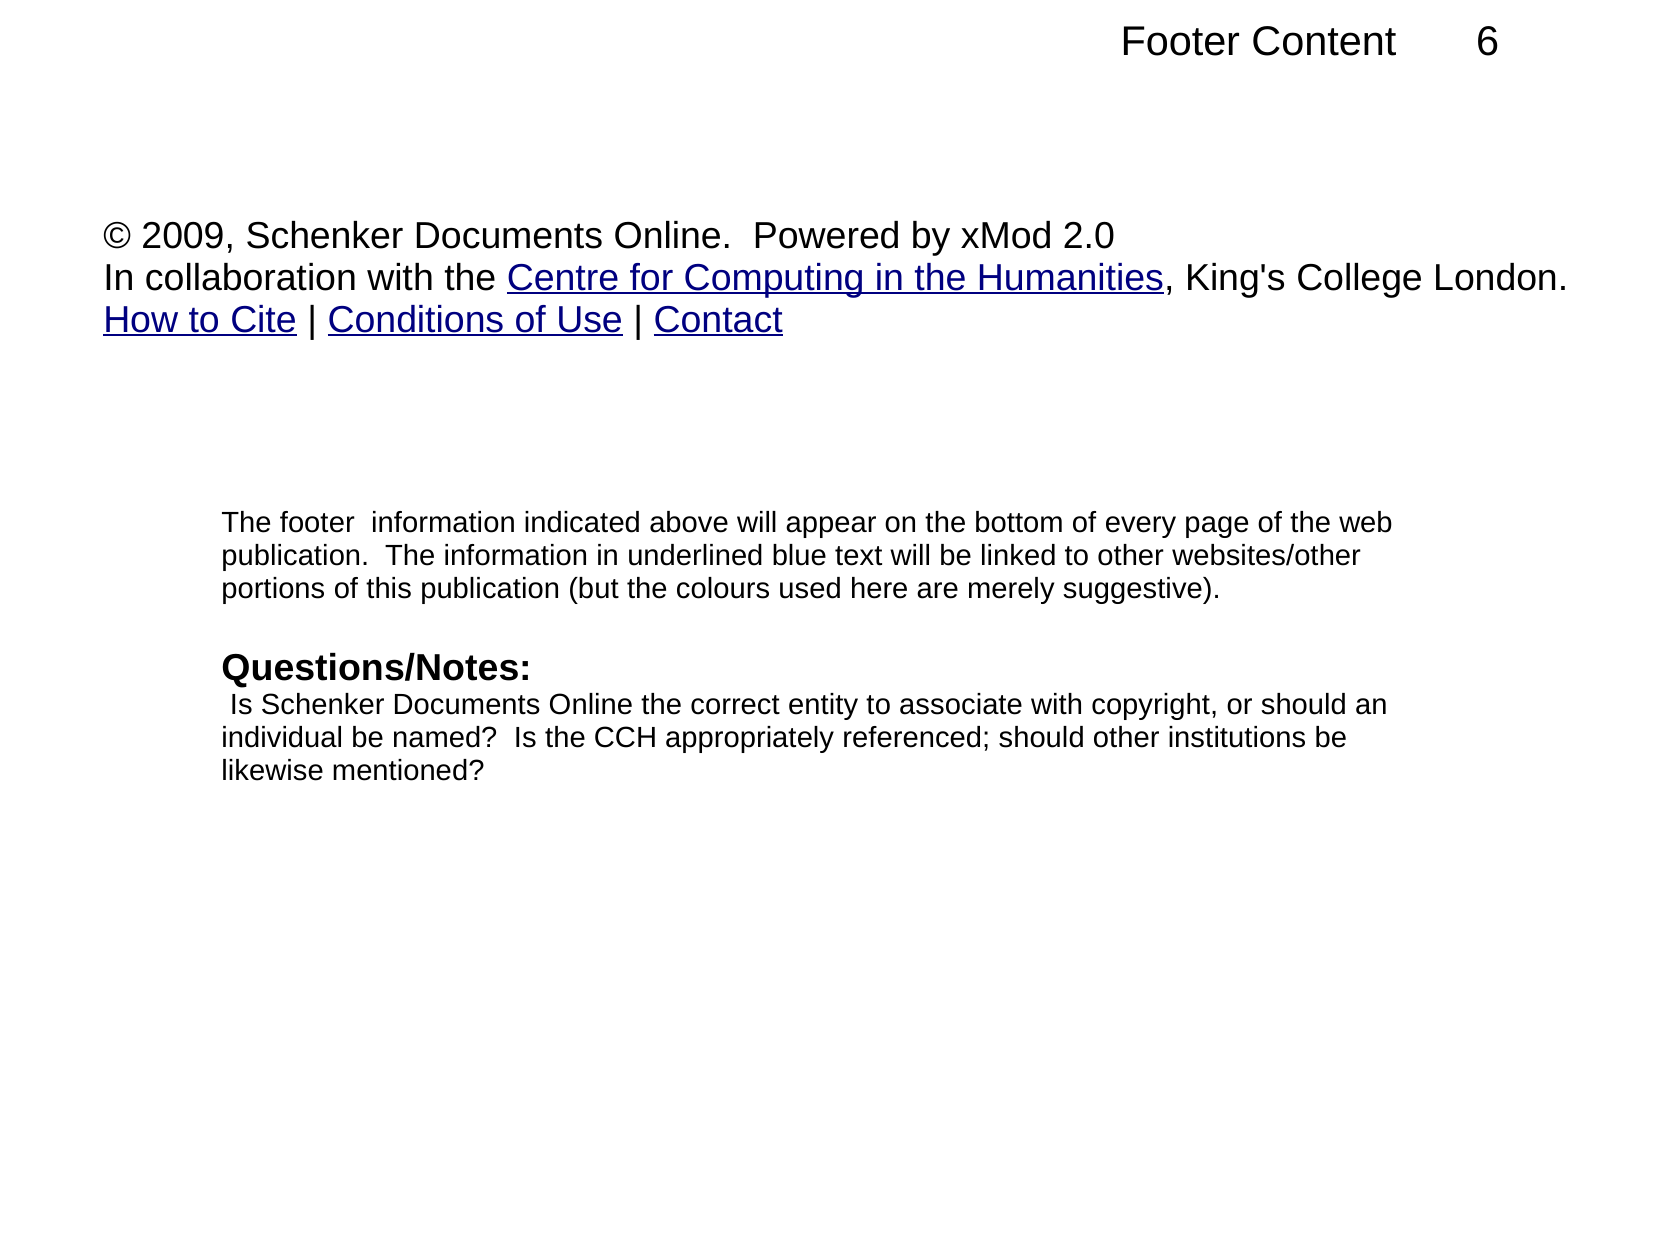

Footer Content
© 2009, Schenker Documents Online. Powered by xMod 2.0
In collaboration with the Centre for Computing in the Humanities, King's College London.
How to Cite | Conditions of Use | Contact
The footer information indicated above will appear on the bottom of every page of the web publication. The information in underlined blue text will be linked to other websites/other portions of this publication (but the colours used here are merely suggestive).
Questions/Notes:
 Is Schenker Documents Online the correct entity to associate with copyright, or should an individual be named? Is the CCH appropriately referenced; should other institutions be likewise mentioned?